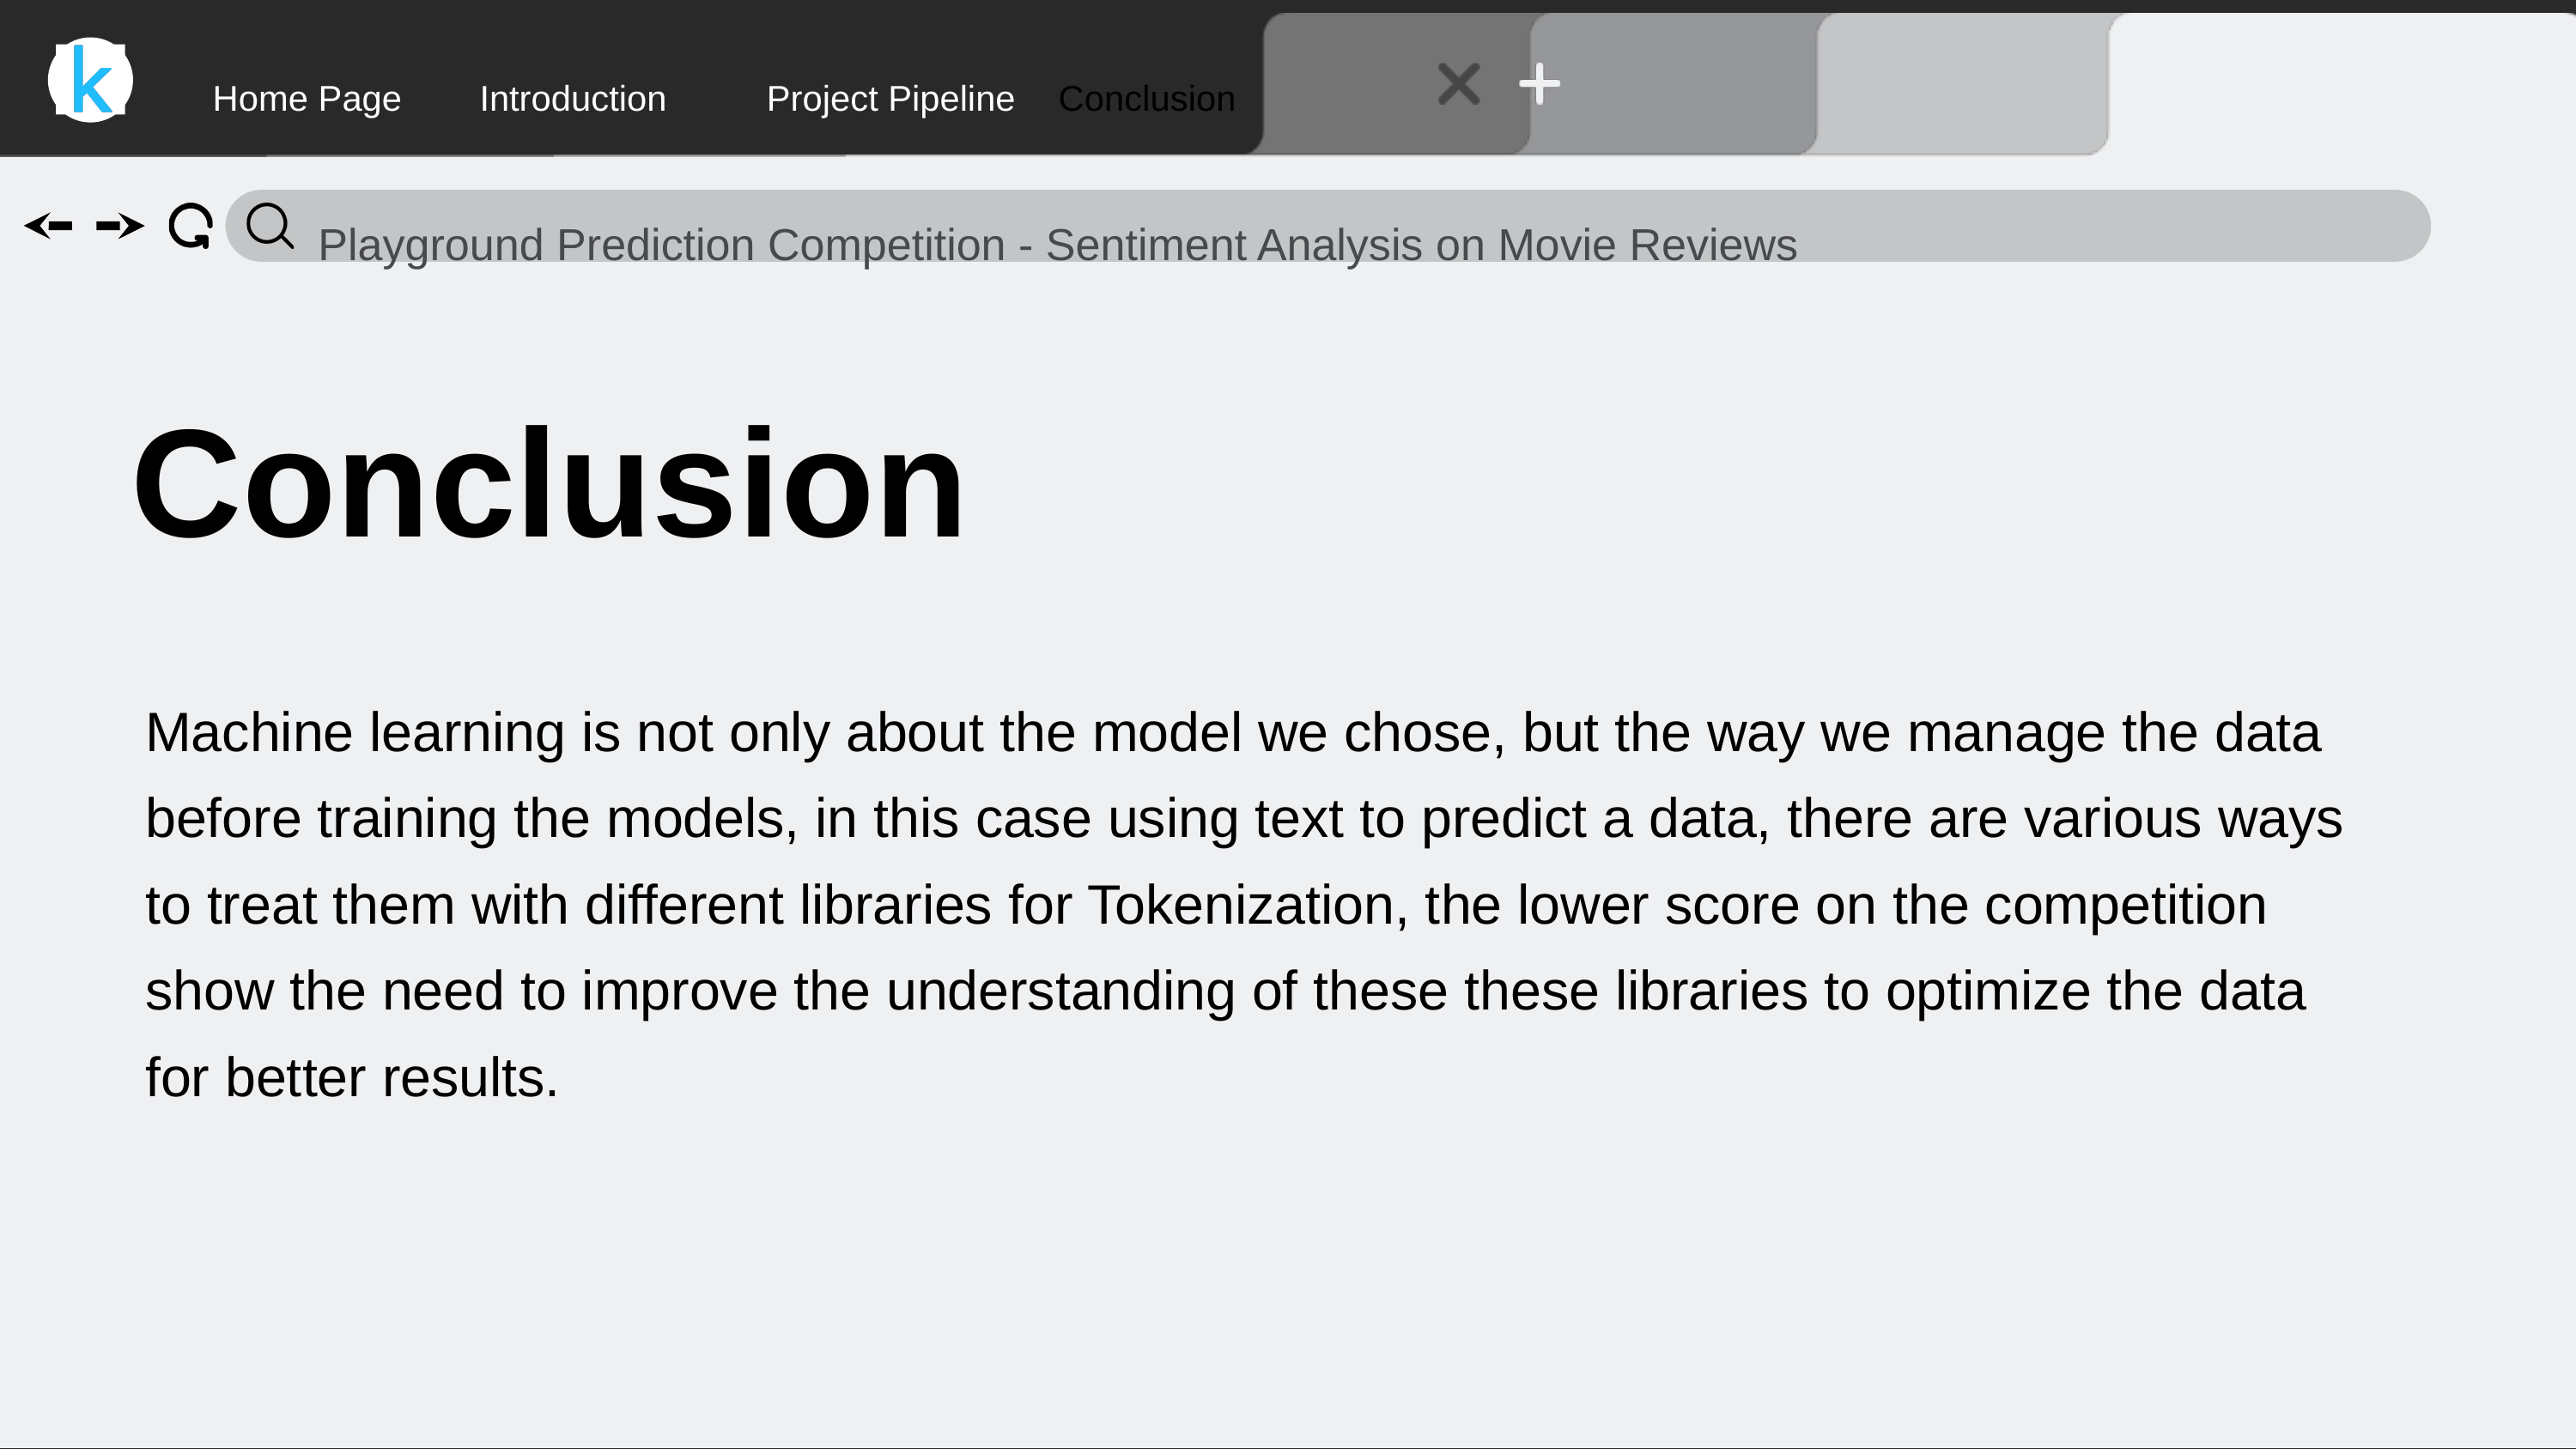

Home Page
Introduction
Project Pipeline
Conclusion
Playground Prediction Competition - Sentiment Analysis on Movie Reviews
Conclusion
Machine learning is not only about the model we chose, but the way we manage the data before training the models, in this case using text to predict a data, there are various ways to treat them with different libraries for Tokenization, the lower score on the competition show the need to improve the understanding of these these libraries to optimize the data for better results.